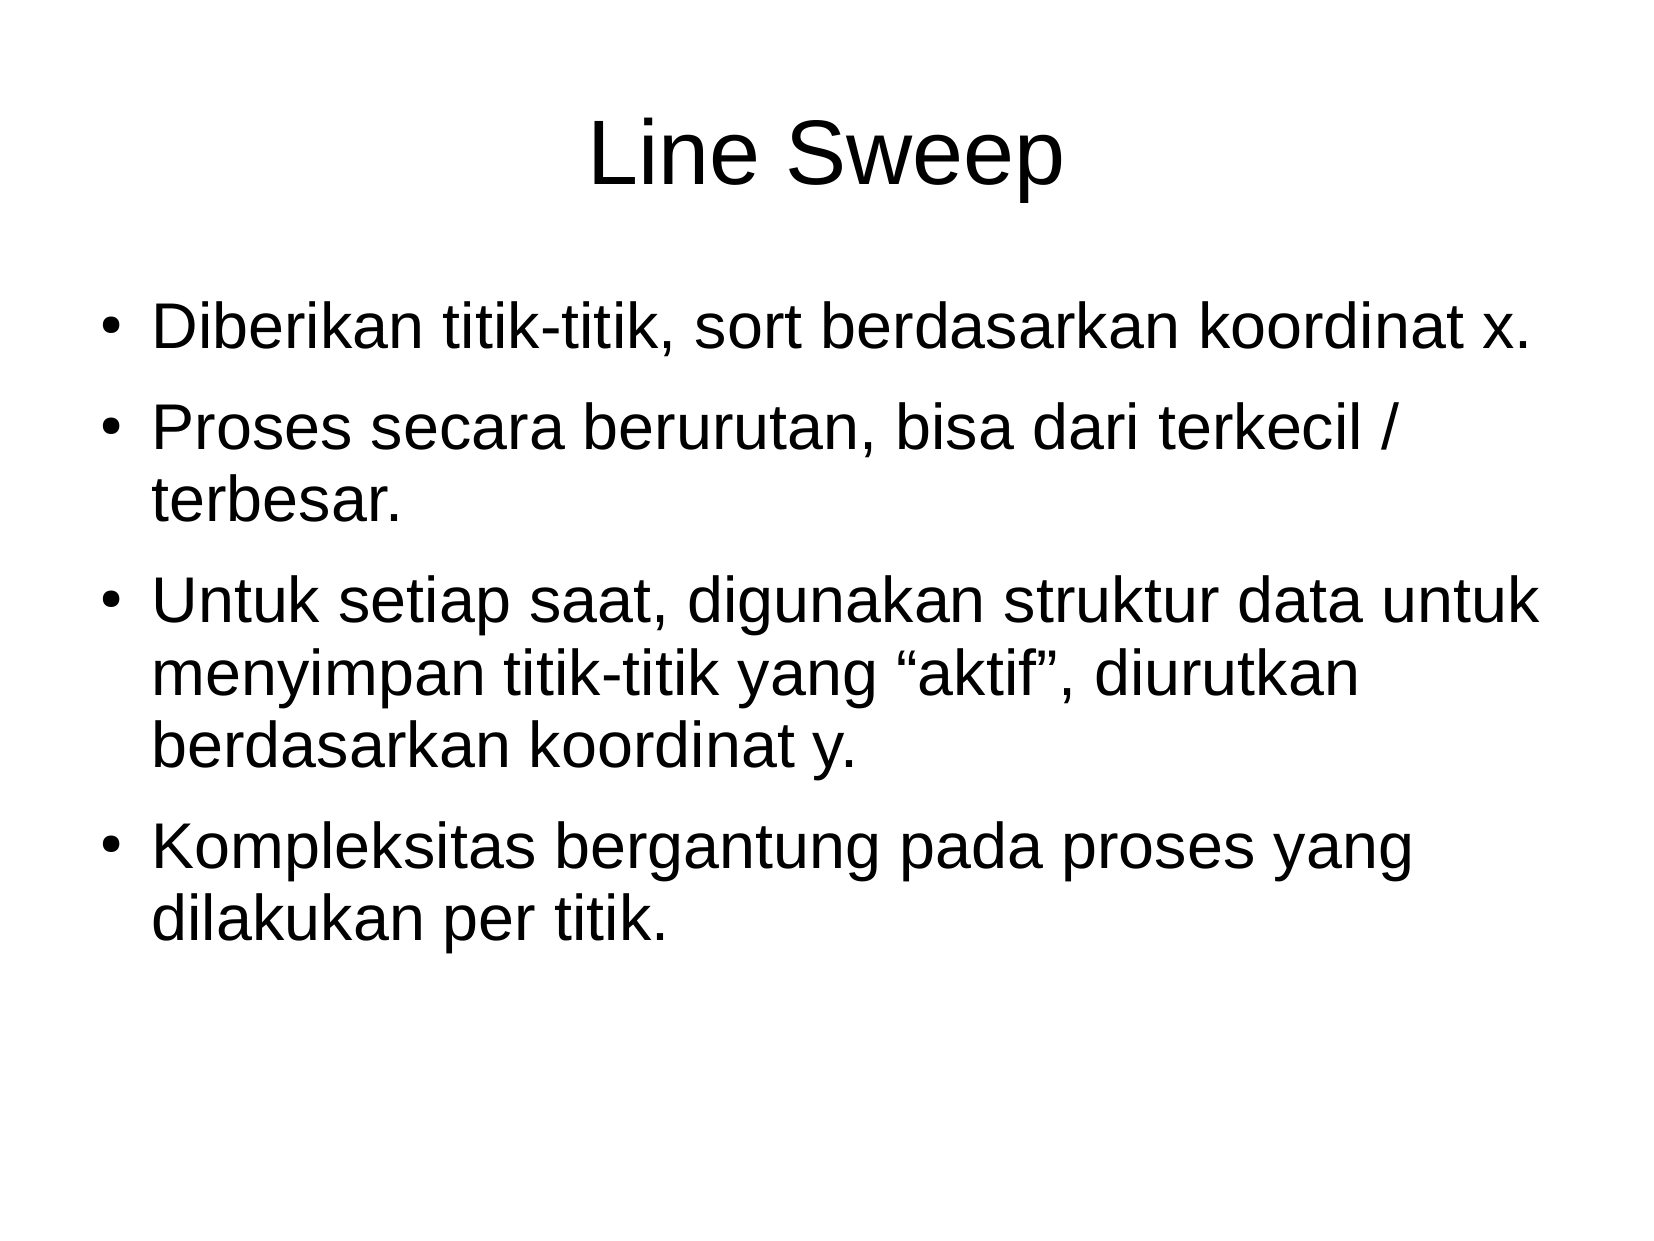

# Line Sweep
Diberikan titik-titik, sort berdasarkan koordinat x.
Proses secara berurutan, bisa dari terkecil / terbesar.
Untuk setiap saat, digunakan struktur data untuk menyimpan titik-titik yang “aktif”, diurutkan berdasarkan koordinat y.
Kompleksitas bergantung pada proses yang dilakukan per titik.